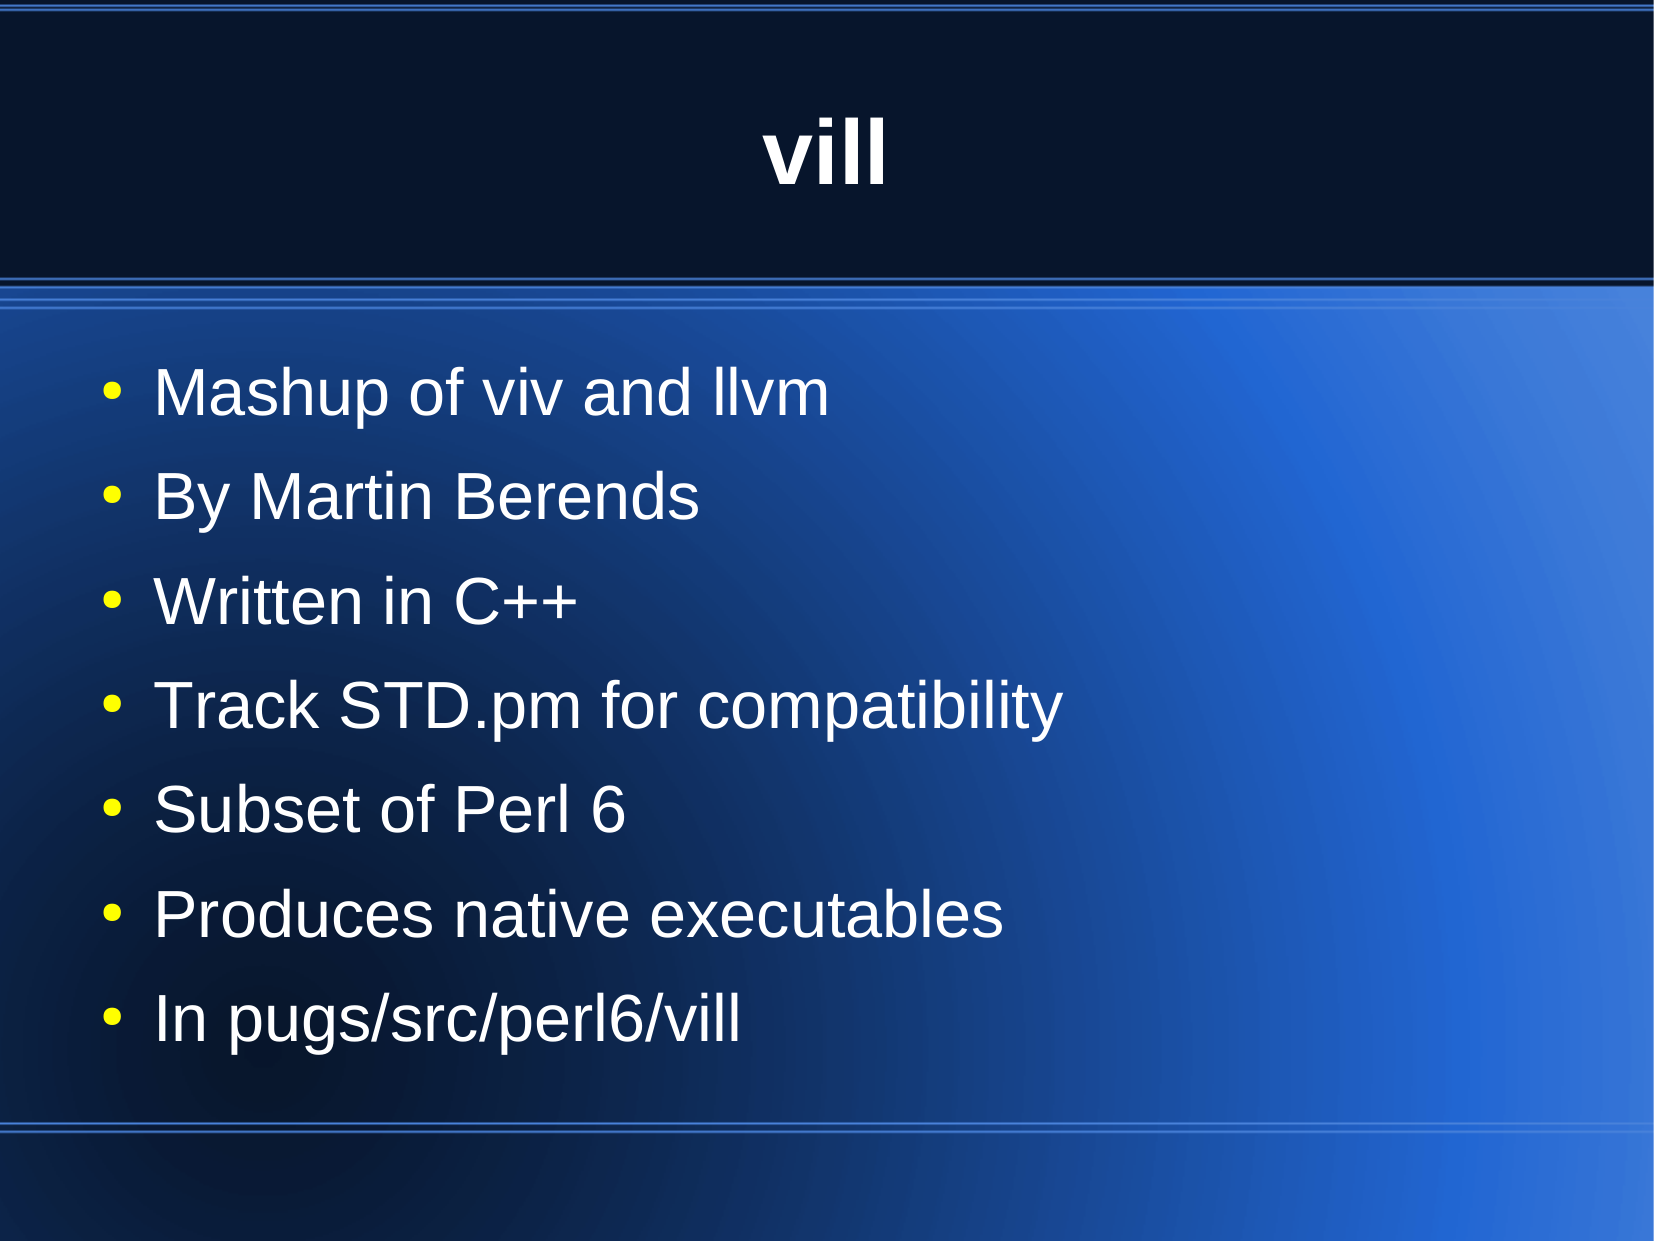

# vill
Mashup of viv and llvm
By Martin Berends
Written in C++
Track STD.pm for compatibility
Subset of Perl 6
Produces native executables
In pugs/src/perl6/vill